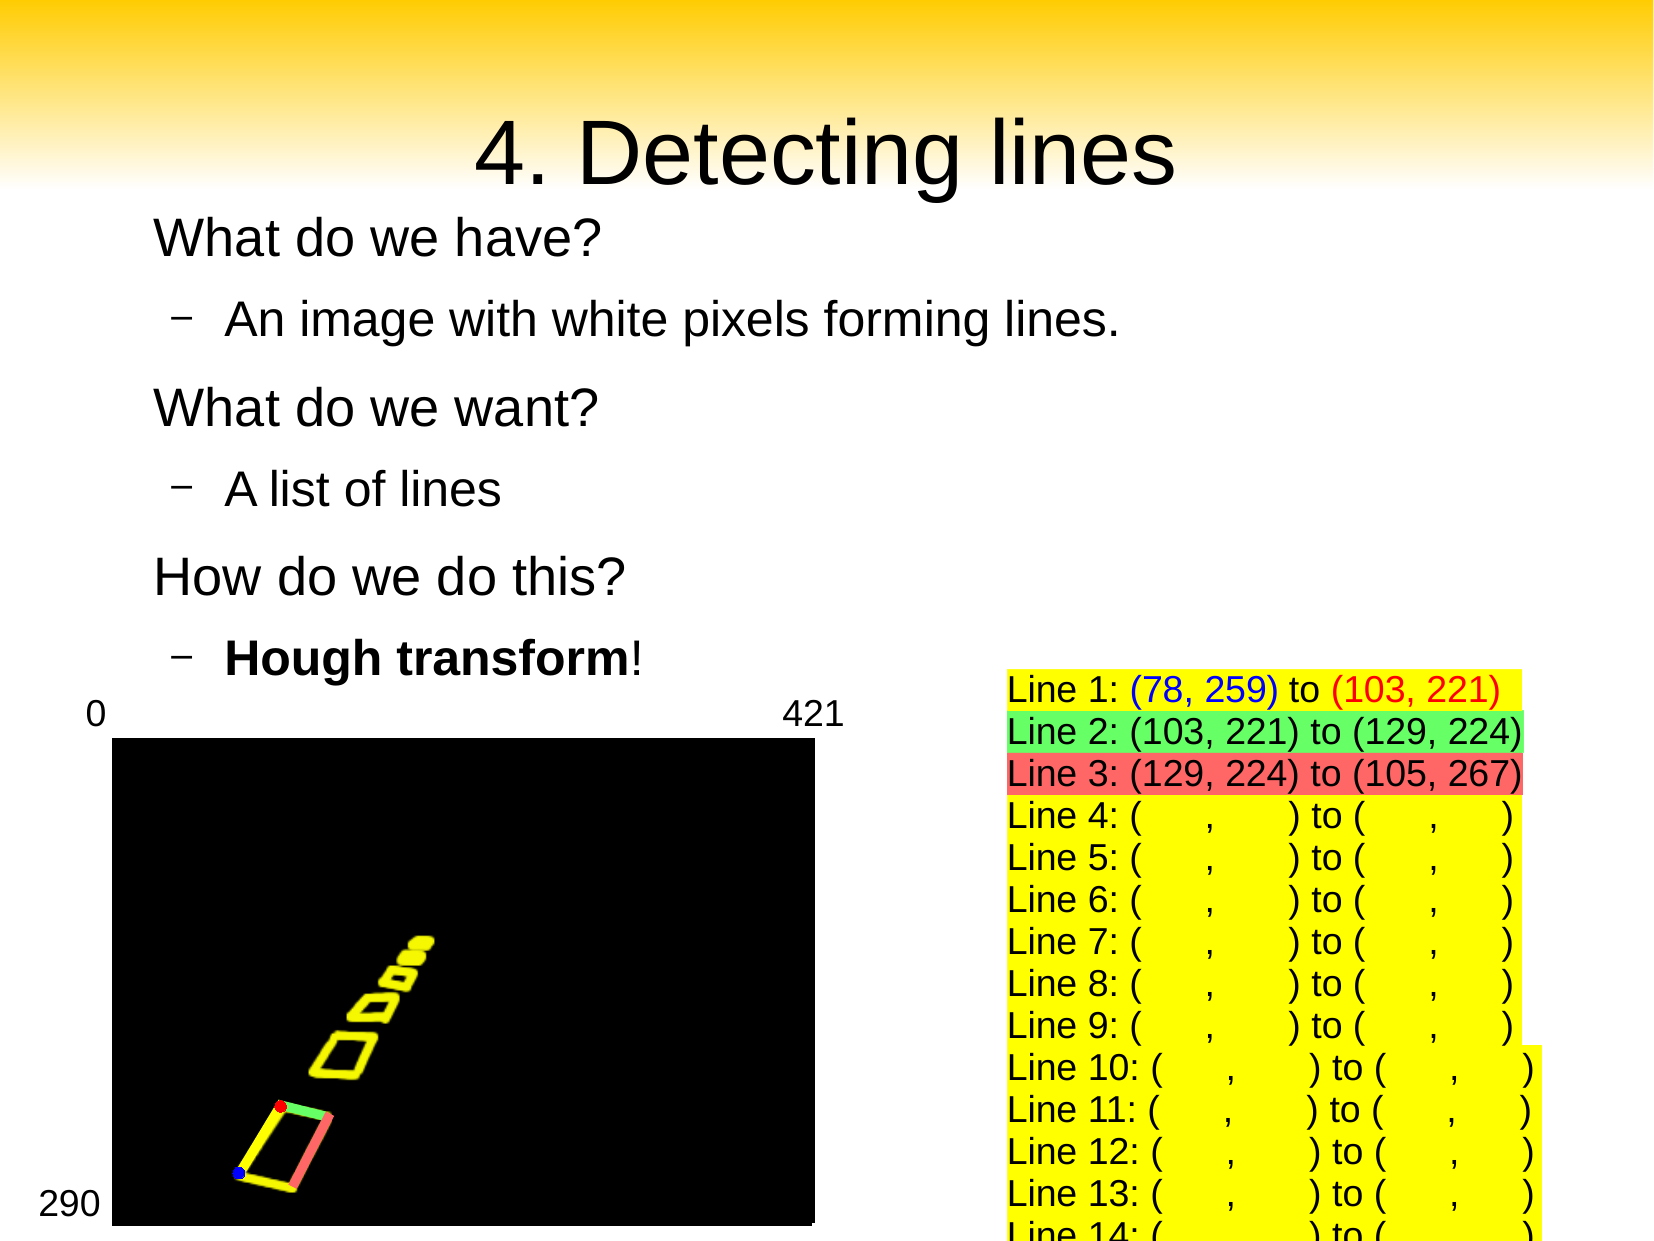

# 4. Detecting lines
What do we have?
An image with white pixels forming lines.
What do we want?
A list of lines
How do we do this?
Hough transform!
Line 1: (78, 259)
Line 2: (103, 221) to (129, 224)
Line 3: (129, 224) to (105, 267)
Line 4: ( , ) to ( , )
Line 5: ( , ) to ( , )
Line 6: ( , ) to ( , )
Line 7: ( , ) to ( , )
Line 8: ( , ) to ( , )
Line 9: ( , ) to ( , )
Line 10: ( , ) to ( , )
Line 11: ( , ) to ( , )
Line 12: ( , ) to ( , )
Line 13: ( , ) to ( , )
Line 14: ( , ) to ( , )
 to (103, 221)
0
421
290